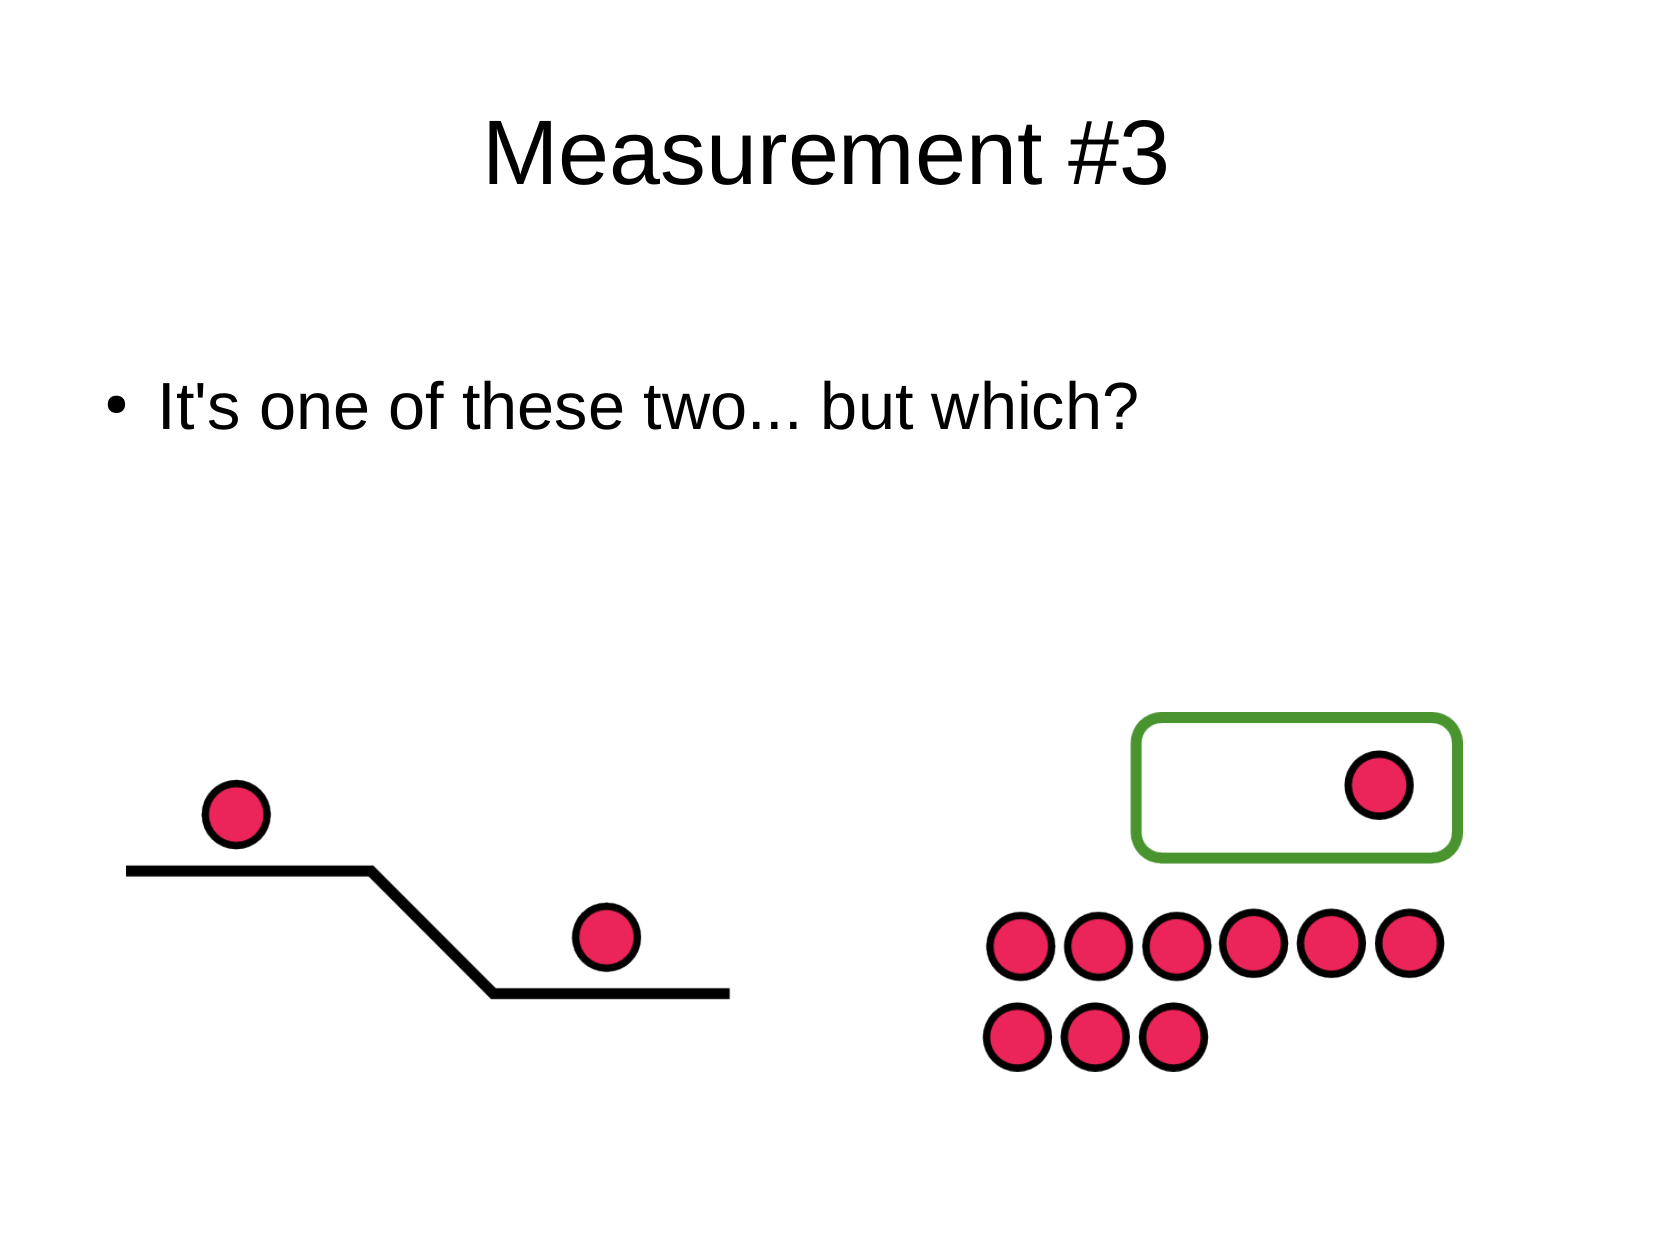

# Measurement #3
It's one of these two... but which?